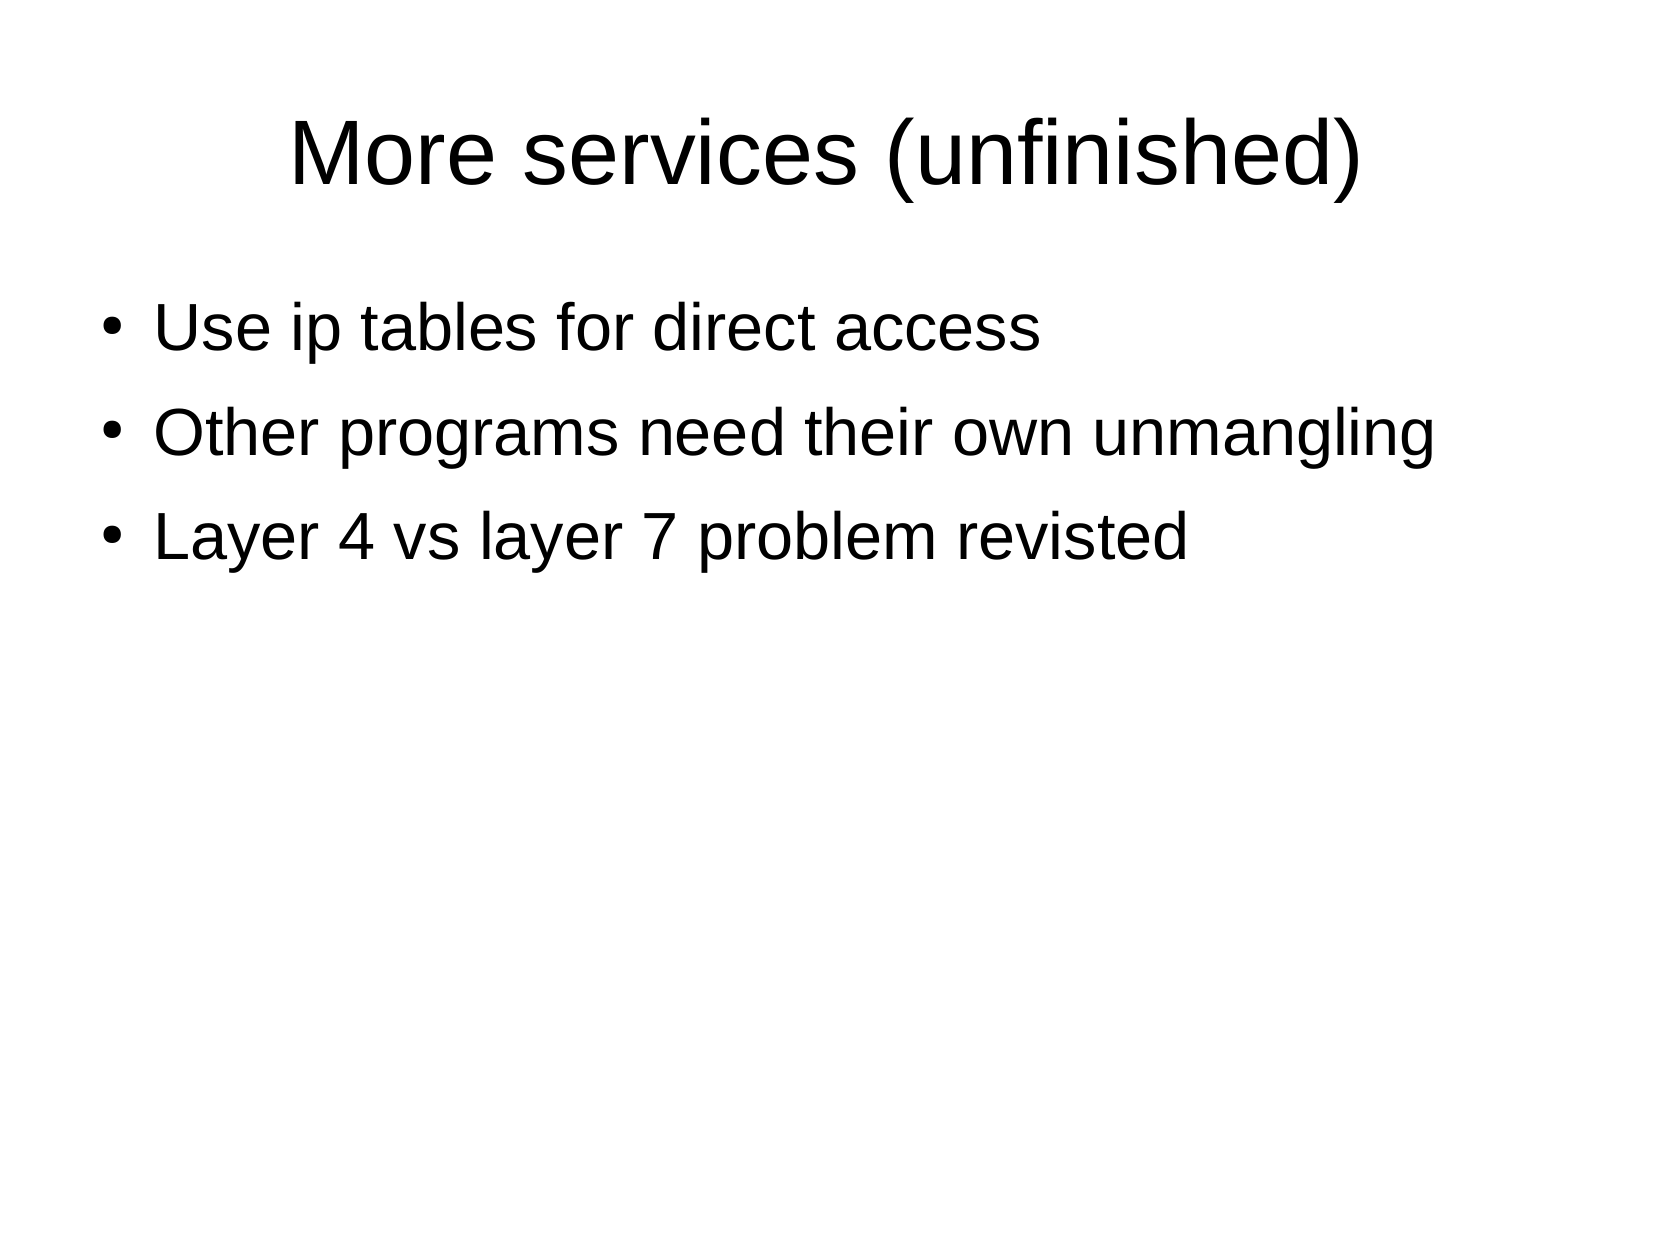

# More services (unfinished)
Use ip tables for direct access
Other programs need their own unmangling
Layer 4 vs layer 7 problem revisted